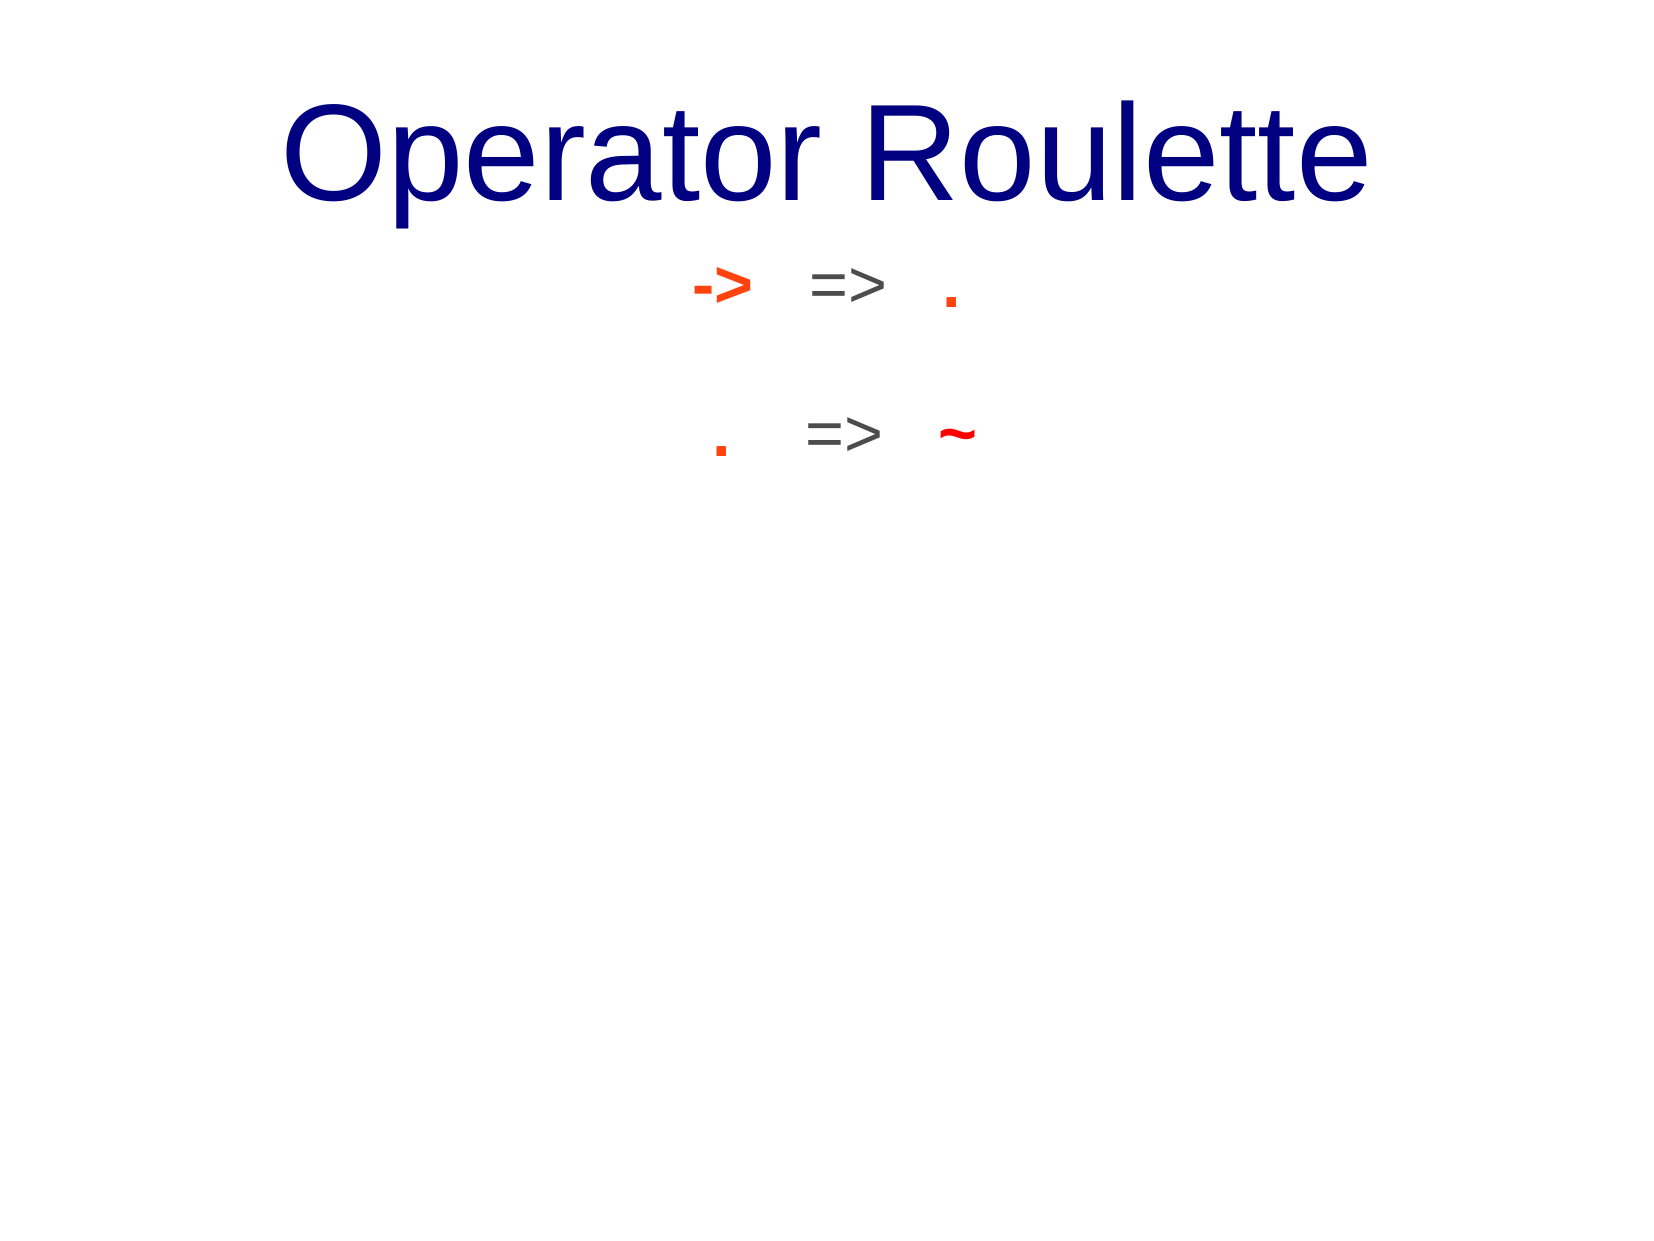

# Operator Roulette
-> => .
 . => ~